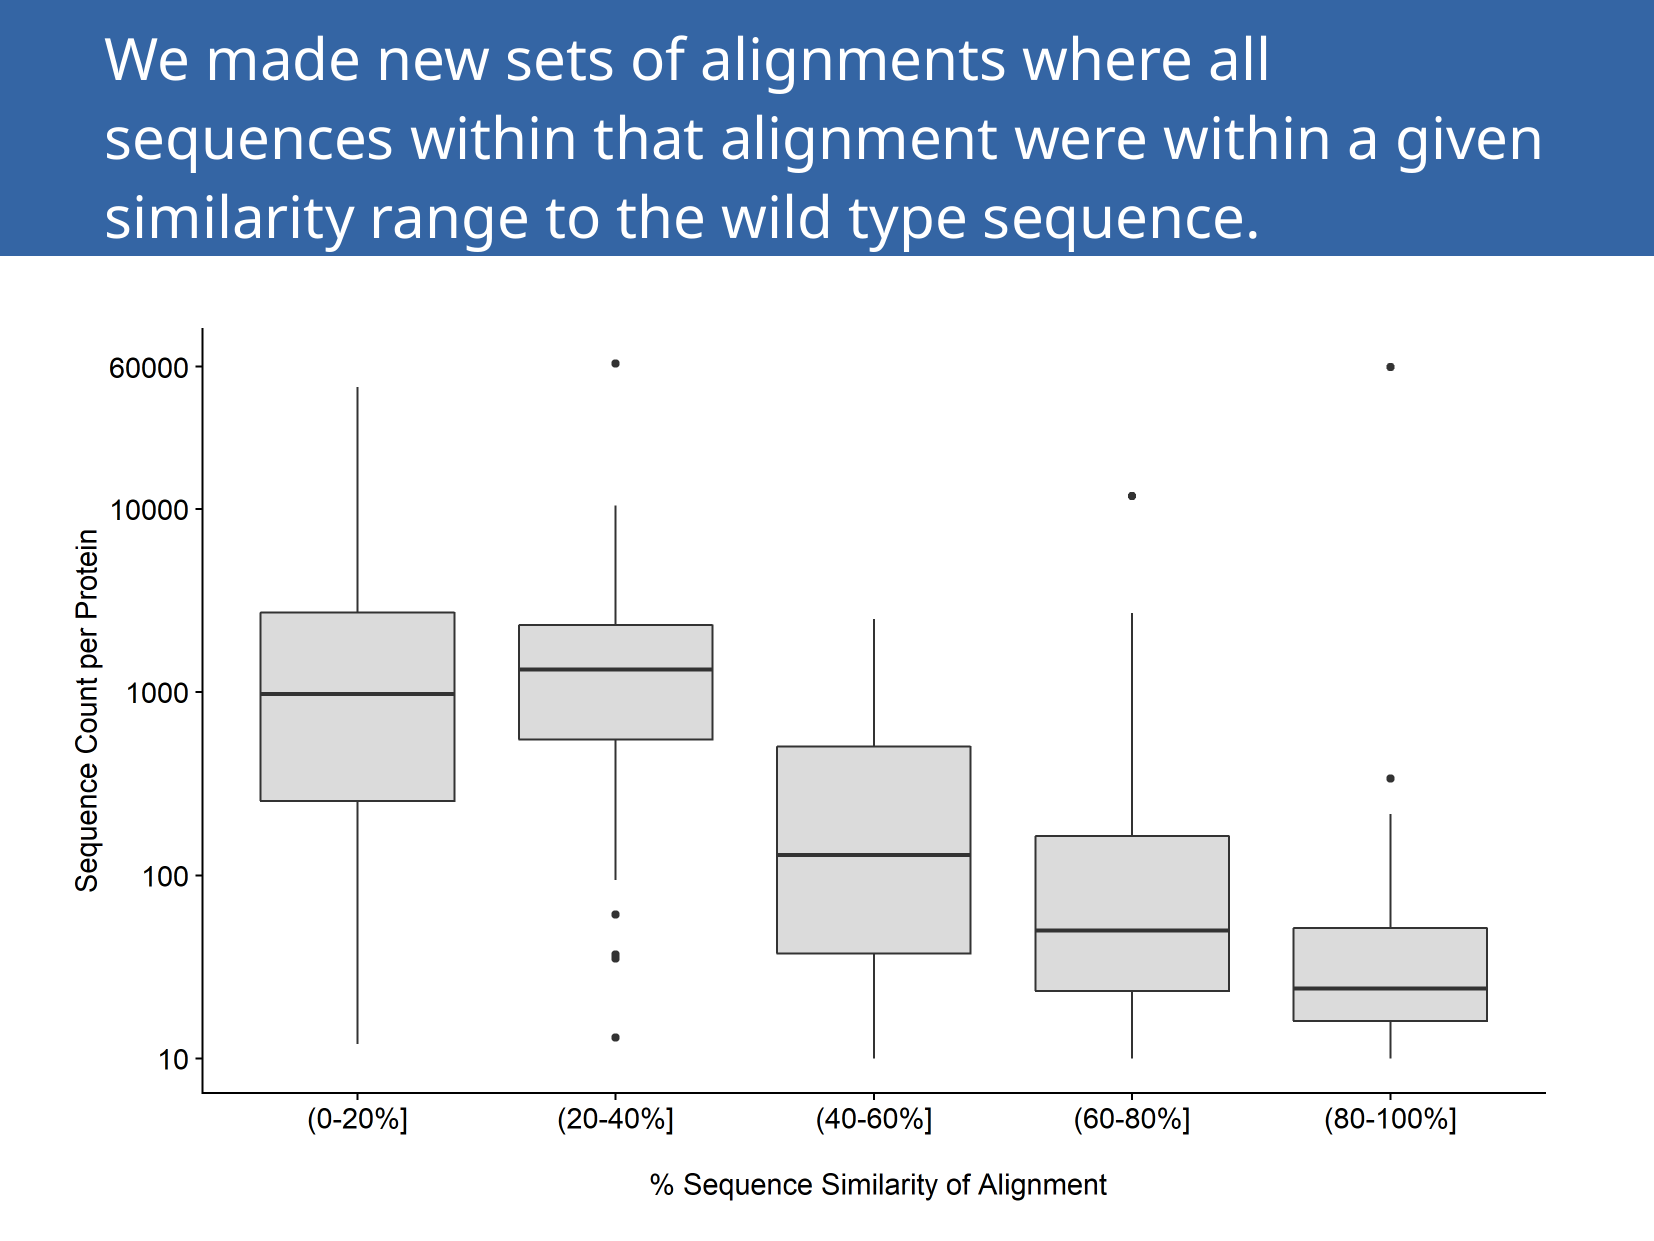

We made new sets of alignments where all sequences within that alignment were within a given similarity range to the wild type sequence.